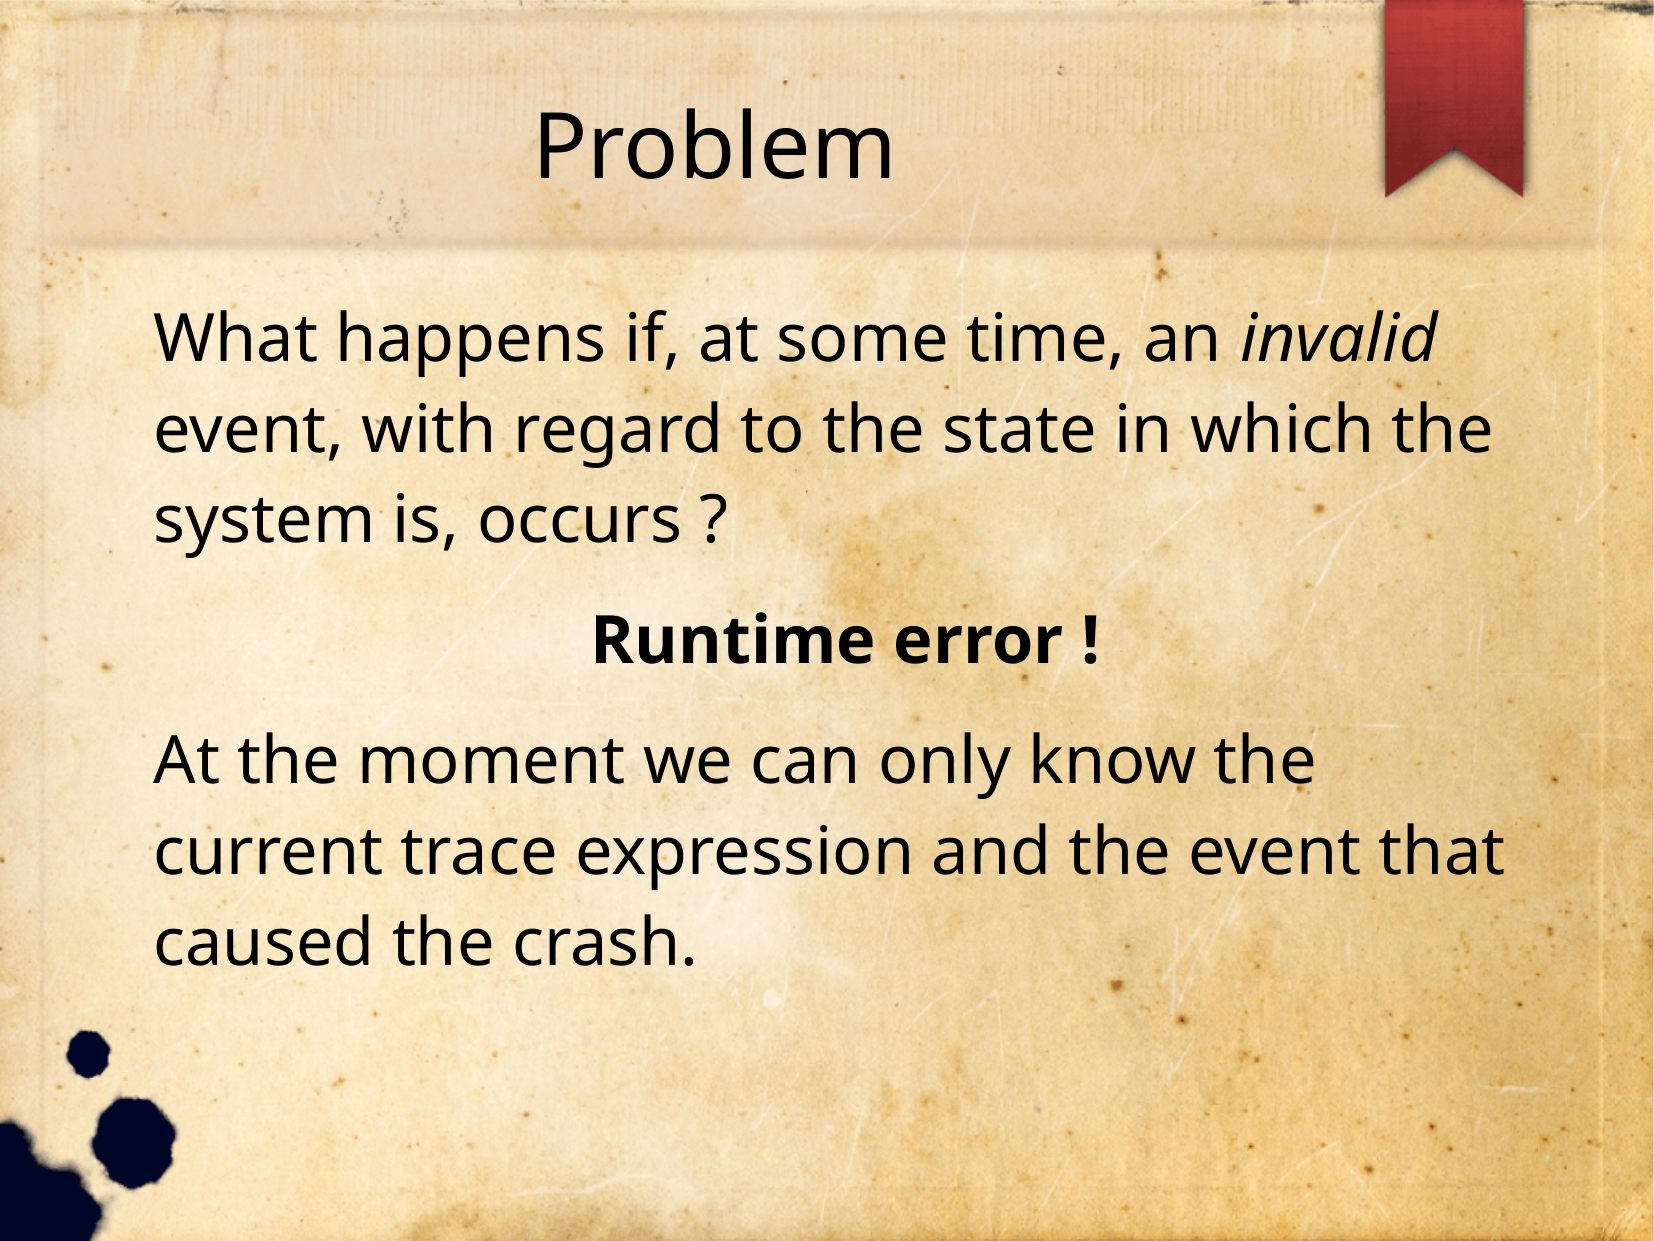

# Problem
What happens if, at some time, an invalid event, with regard to the state in which the system is, occurs ?
Runtime error !
At the moment we can only know the current trace expression and the event that caused the crash.